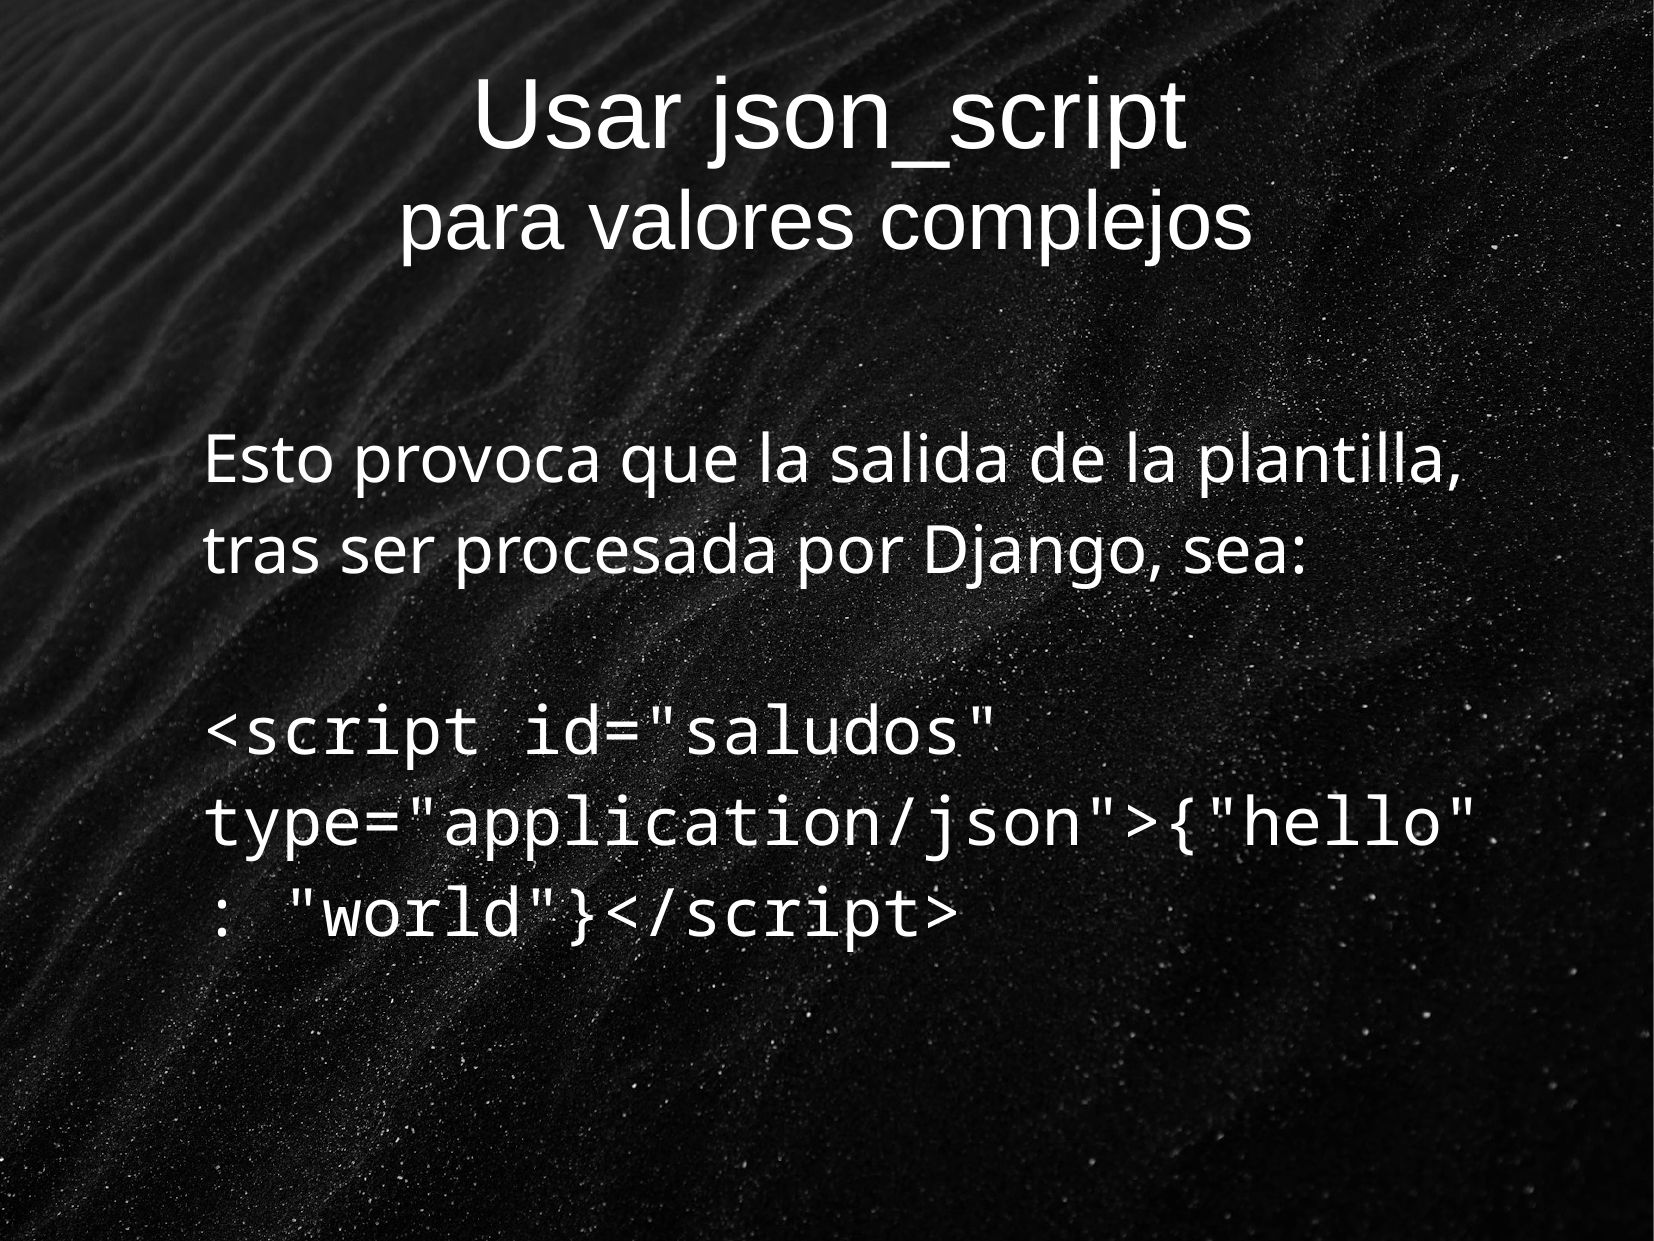

# Usar json_script para valores complejos
Esto provoca que la salida de la plantilla, tras ser procesada por Django, sea:
<script id="saludos" type="application/json">{"hello": "world"}</script>